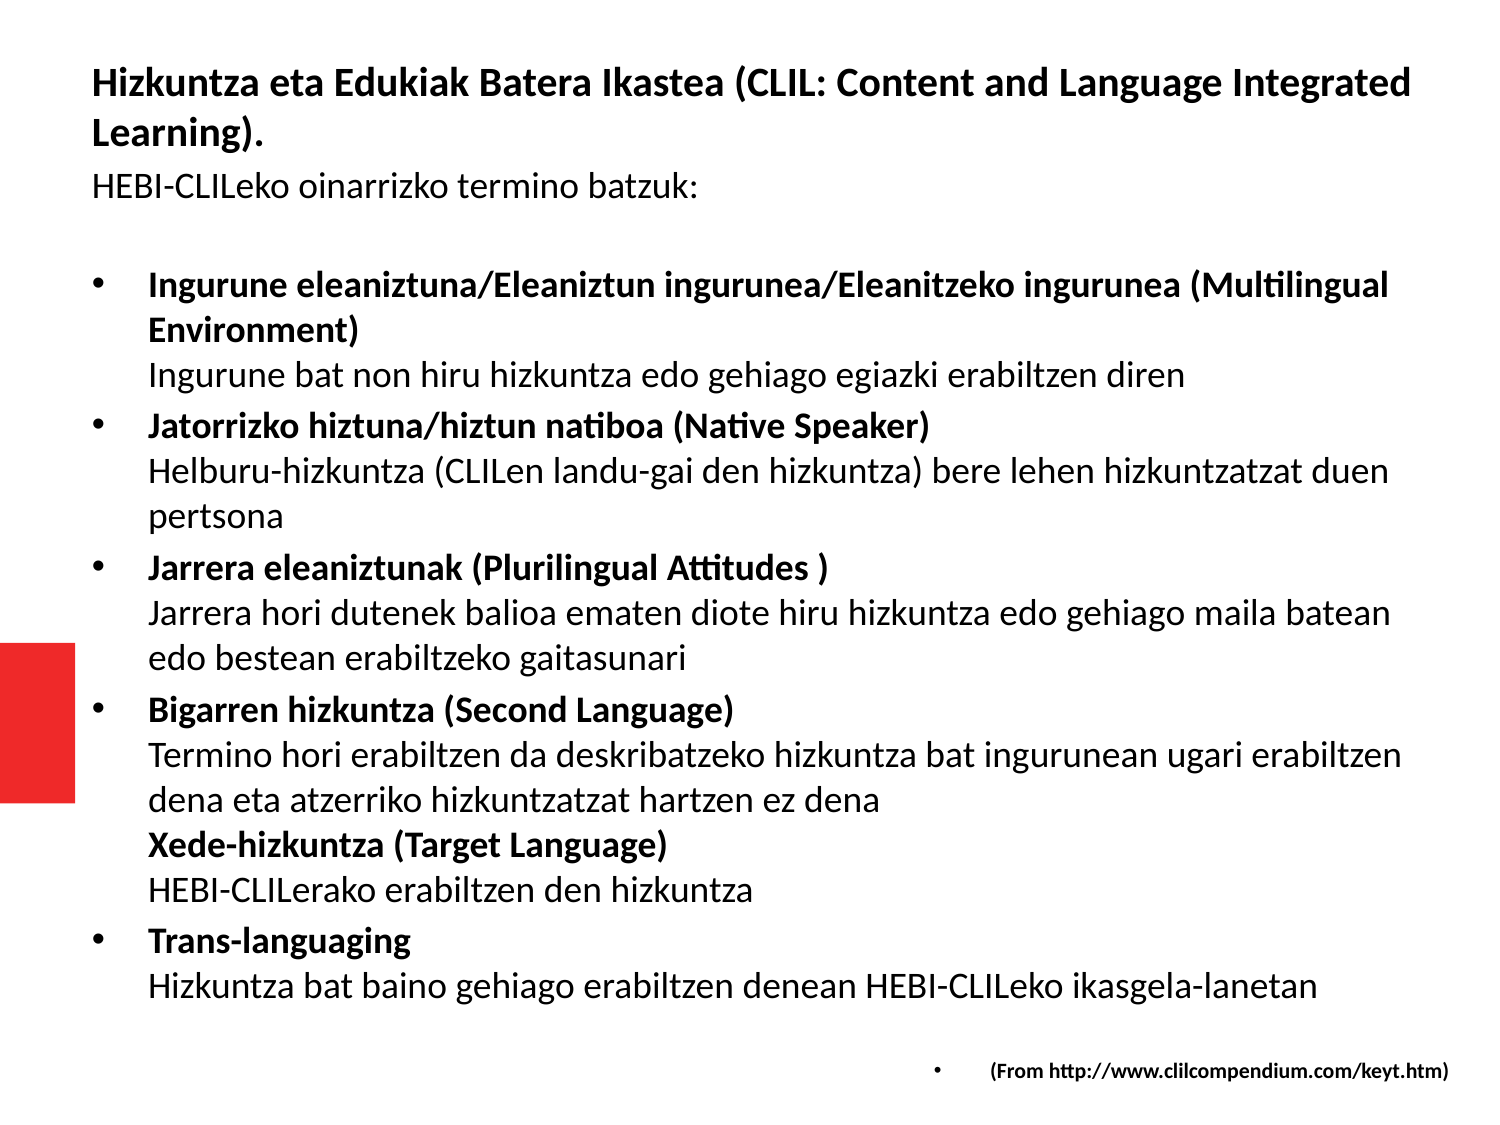

# Hizkuntza eta Edukiak Batera Ikastea (CLIL: Content and Language Integrated Learning).
HEBI-CLILeko oinarrizko termino batzuk:
Ingurune eleaniztuna/Eleaniztun ingurunea/Eleanitzeko ingurunea (Multilingual Environment)
Ingurune bat non hiru hizkuntza edo gehiago egiazki erabiltzen diren
Jatorrizko hiztuna/hiztun natiboa (Native Speaker)
Helburu-hizkuntza (CLILen landu-gai den hizkuntza) bere lehen hizkuntzatzat duen pertsona
Jarrera eleaniztunak (Plurilingual Attitudes )
Jarrera hori dutenek balioa ematen diote hiru hizkuntza edo gehiago maila batean edo bestean erabiltzeko gaitasunari
Bigarren hizkuntza (Second Language)
Termino hori erabiltzen da deskribatzeko hizkuntza bat ingurunean ugari erabiltzen dena eta atzerriko hizkuntzatzat hartzen ez dena
Xede-hizkuntza (Target Language)
HEBI-CLILerako erabiltzen den hizkuntza
Trans-languaging
Hizkuntza bat baino gehiago erabiltzen denean HEBI-CLILeko ikasgela-lanetan
(From http://www.clilcompendium.com/keyt.htm)